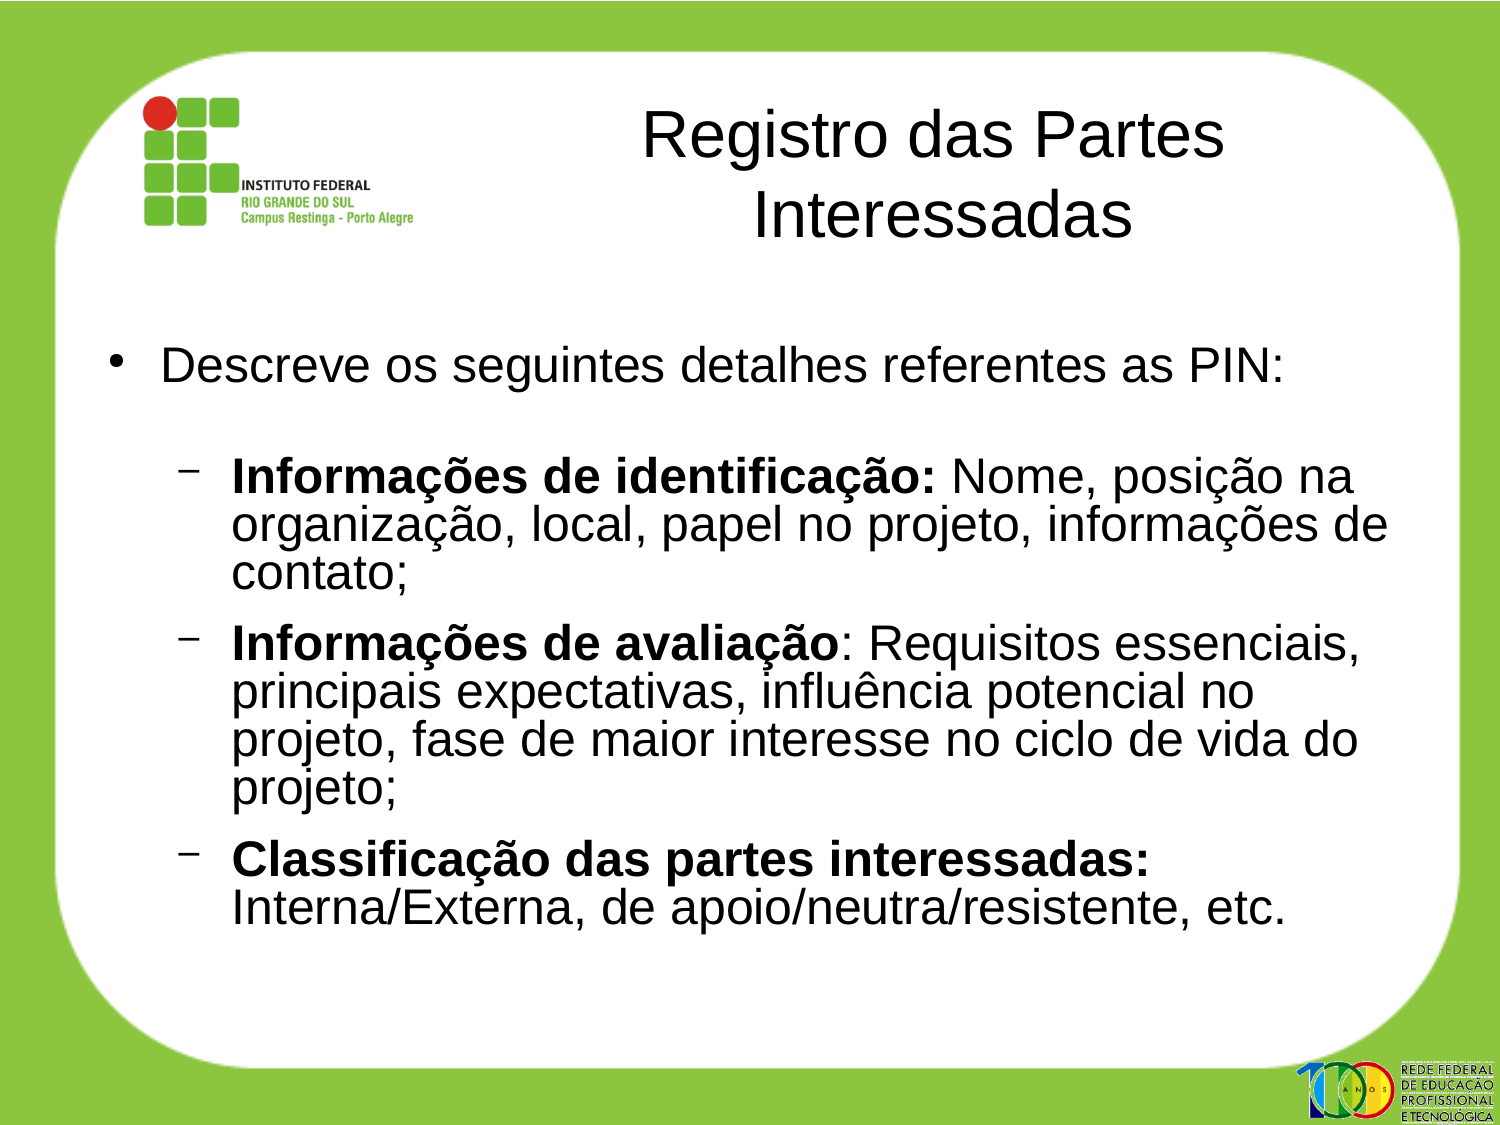

# Registro das Partes Interessadas
Descreve os seguintes detalhes referentes as PIN:
Informações de identificação: Nome, posição na organização, local, papel no projeto, informações de contato;
Informações de avaliação: Requisitos essenciais, principais expectativas, influência potencial no projeto, fase de maior interesse no ciclo de vida do projeto;
Classificação das partes interessadas: Interna/Externa, de apoio/neutra/resistente, etc.